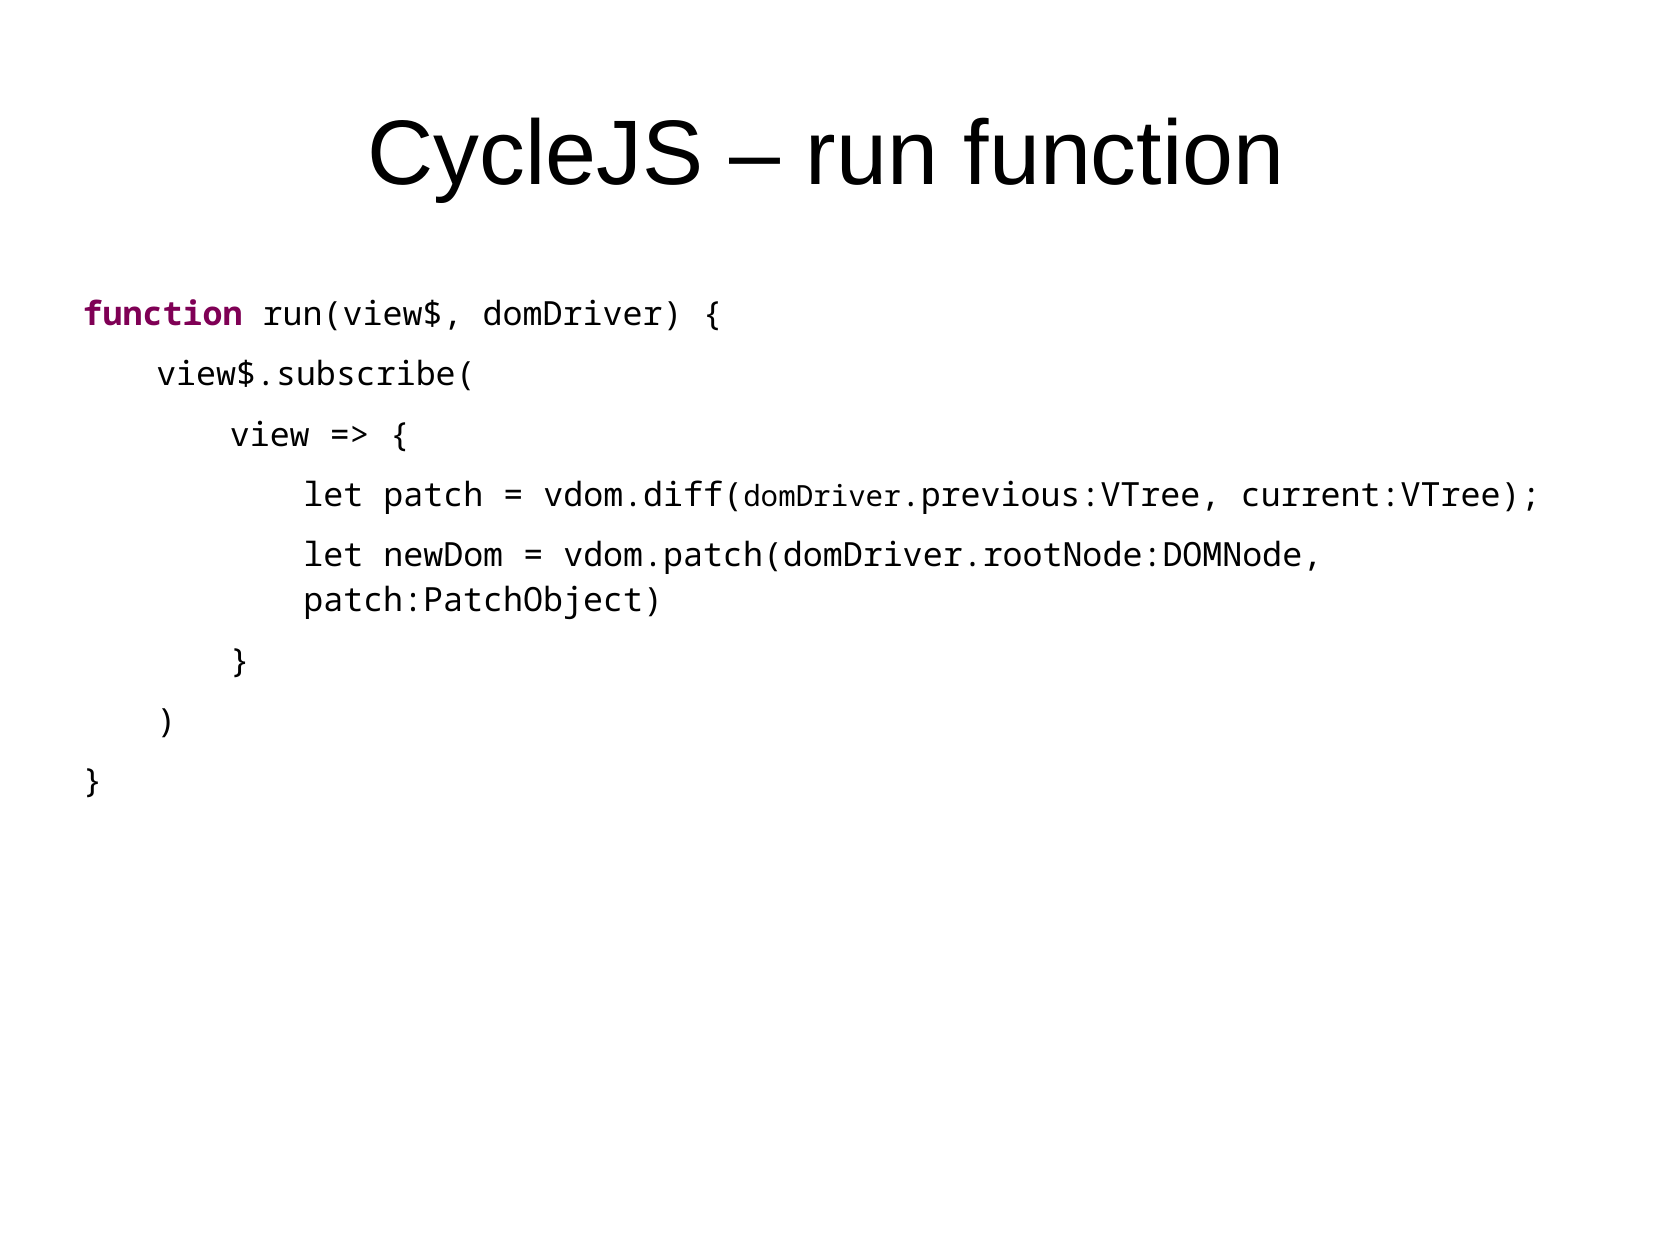

# CycleJS – run function
function run(view$, domDriver) {
view$.subscribe(
view => {
let patch = vdom.diff(domDriver.previous:VTree, current:VTree);
let newDom = vdom.patch(domDriver.rootNode:DOMNode, patch:PatchObject)
}
)
}